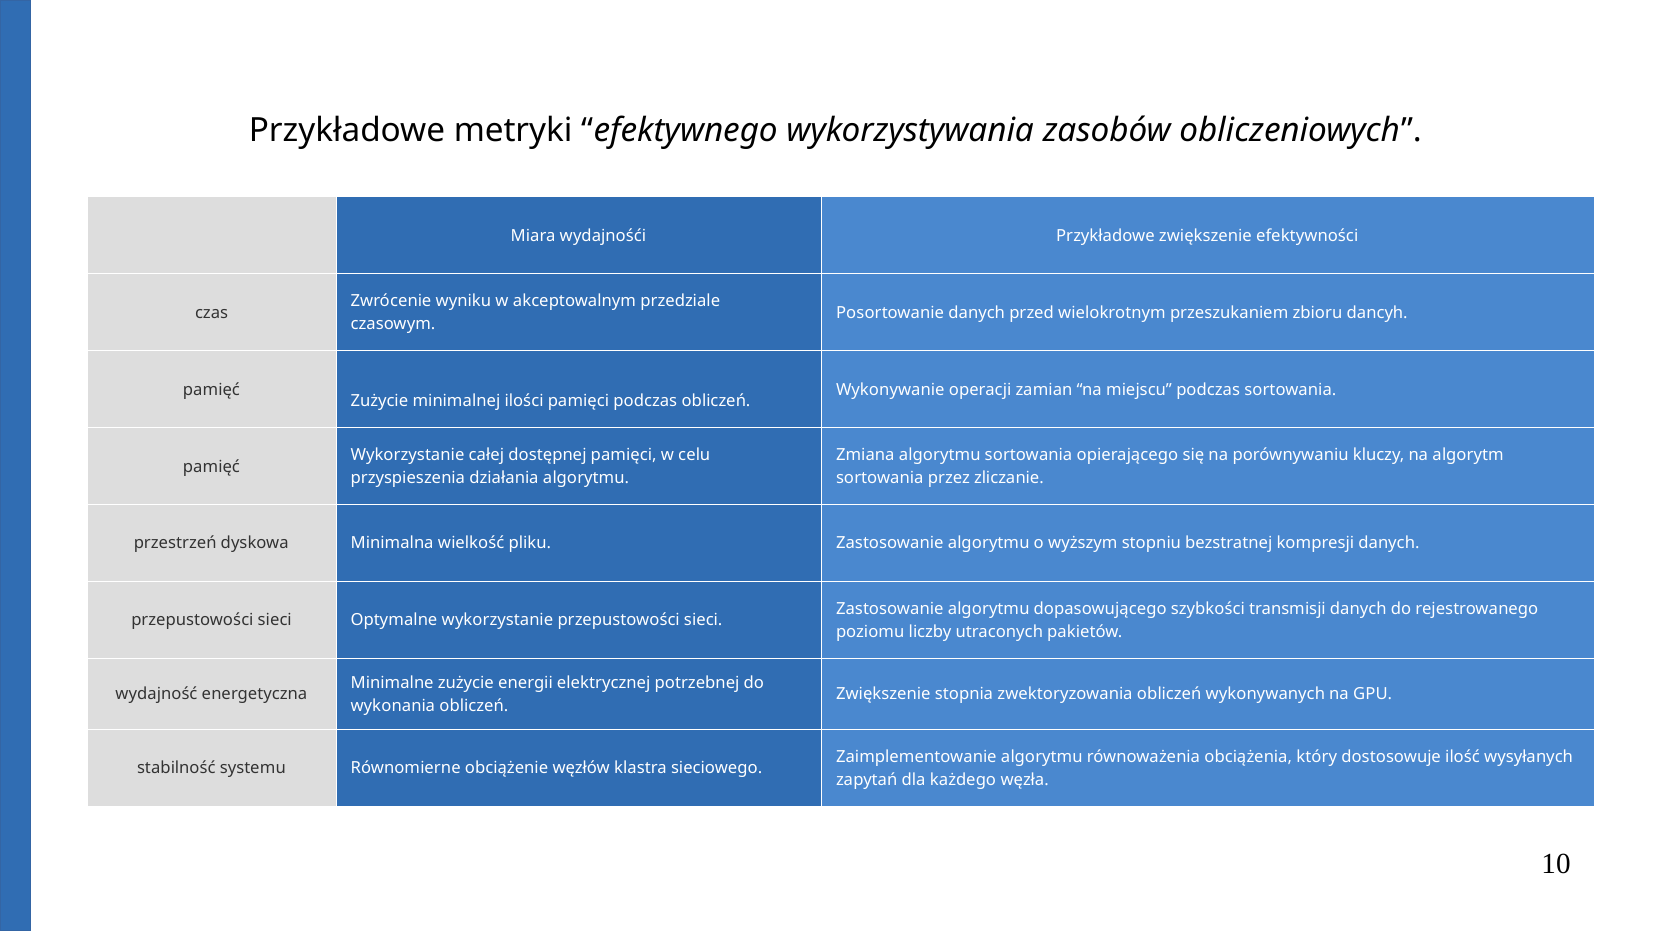

Przykładowe metryki “efektywnego wykorzystywania zasobów obliczeniowych”.
| | Miara wydajnośći | Przykładowe zwiększenie efektywności |
| --- | --- | --- |
| czas | Zwrócenie wyniku w akceptowalnym przedziale czasowym. | Posortowanie danych przed wielokrotnym przeszukaniem zbioru dancyh. |
| pamięć | Zużycie minimalnej ilości pamięci podczas obliczeń. | Wykonywanie operacji zamian “na miejscu” podczas sortowania. |
| pamięć | Wykorzystanie całej dostępnej pamięci, w celu przyspieszenia działania algorytmu. | Zmiana algorytmu sortowania opierającego się na porównywaniu kluczy, na algorytm sortowania przez zliczanie. |
| przestrzeń dyskowa | Minimalna wielkość pliku. | Zastosowanie algorytmu o wyższym stopniu bezstratnej kompresji danych. |
| przepustowości sieci | Optymalne wykorzystanie przepustowości sieci. | Zastosowanie algorytmu dopasowującego szybkości transmisji danych do rejestrowanego poziomu liczby utraconych pakietów. |
| wydajność energetyczna | Minimalne zużycie energii elektrycznej potrzebnej do wykonania obliczeń. | Zwiększenie stopnia zwektoryzowania obliczeń wykonywanych na GPU. |
| stabilność systemu | Równomierne obciążenie węzłów klastra sieciowego. | Zaimplementowanie algorytmu równoważenia obciążenia, który dostosowuje ilość wysyłanych zapytań dla każdego węzła. |
10